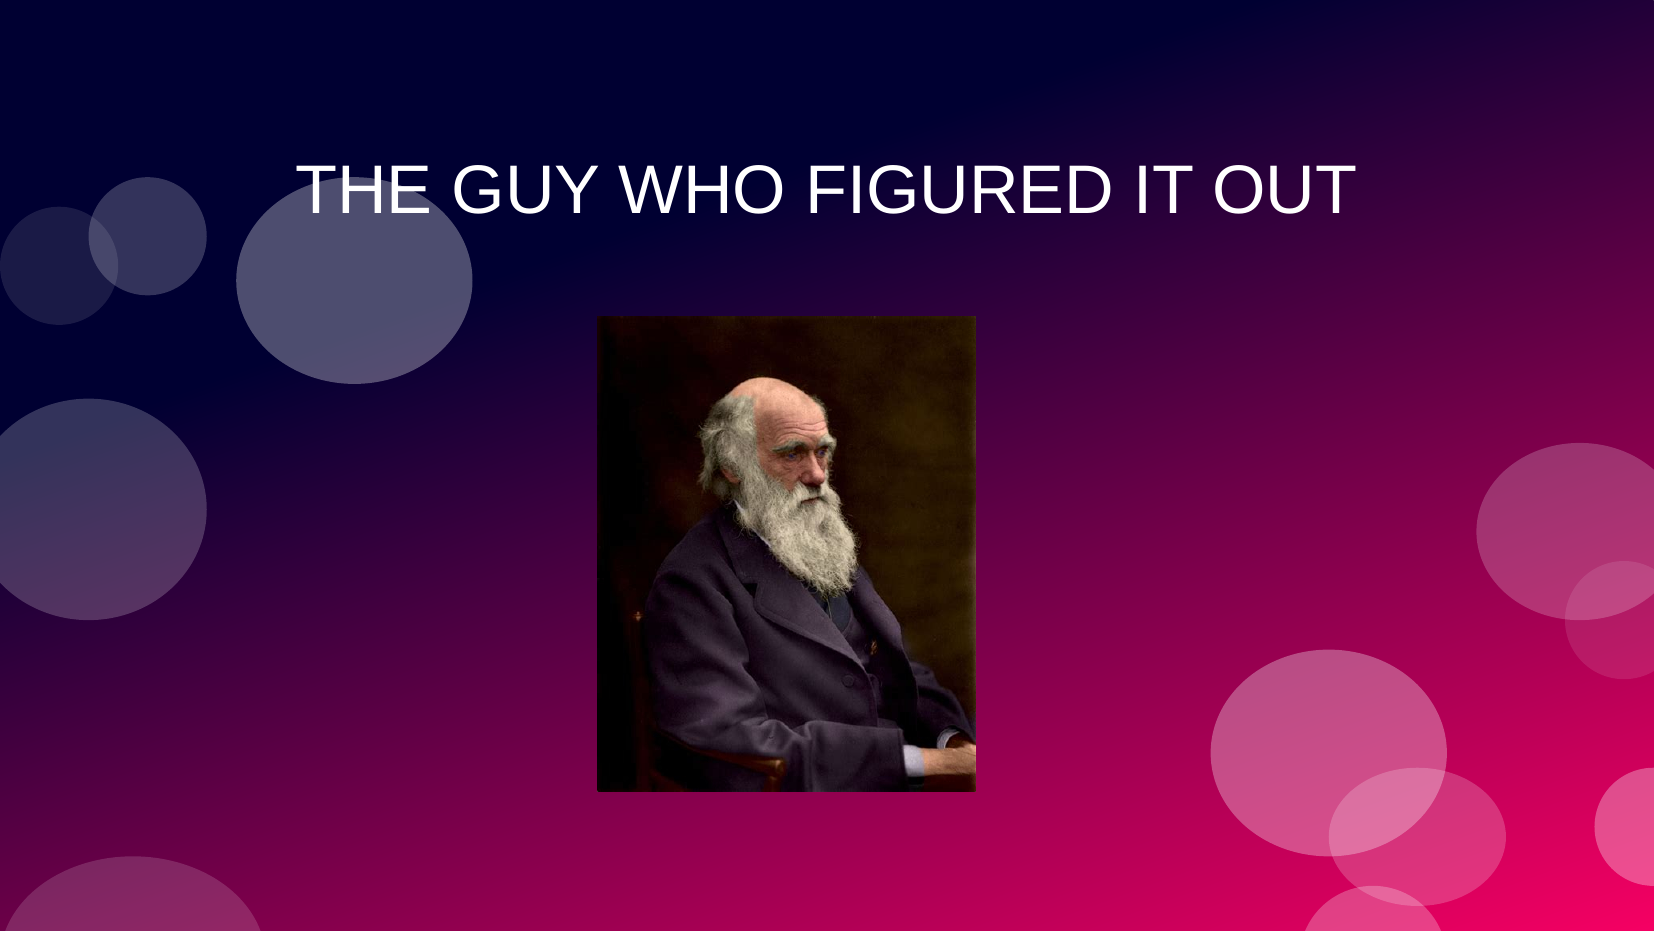

# THE GUY WHO FIGURED IT OUT